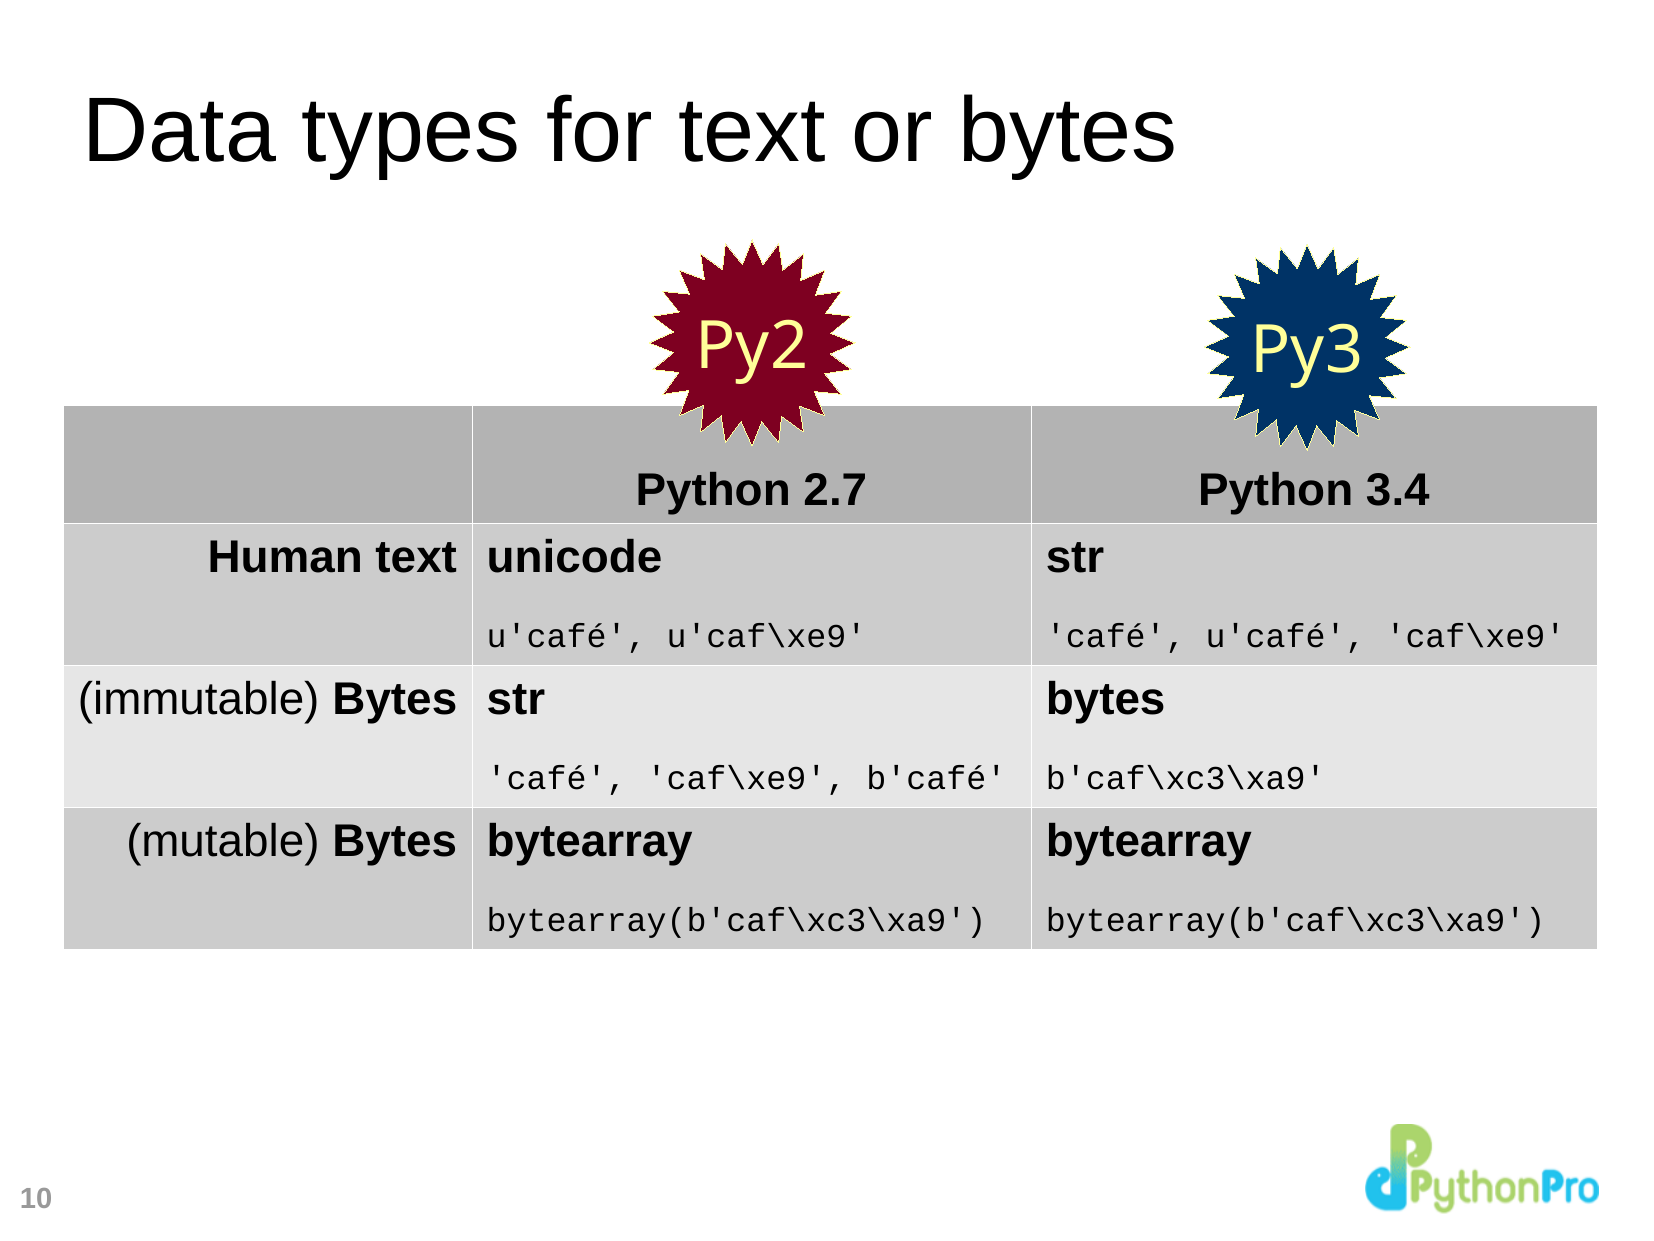

# Data types for text or bytes
Py2
Py3
| | Python 2.7 | Python 3.4 |
| --- | --- | --- |
| Human text | unicode u'café', u'caf\xe9' | str 'café', u'café', 'caf\xe9' |
| (immutable) Bytes | str 'café', 'caf\xe9', b'café' | bytes b'caf\xc3\xa9' |
| (mutable) Bytes | bytearray bytearray(b'caf\xc3\xa9') | bytearray bytearray(b'caf\xc3\xa9') |
10